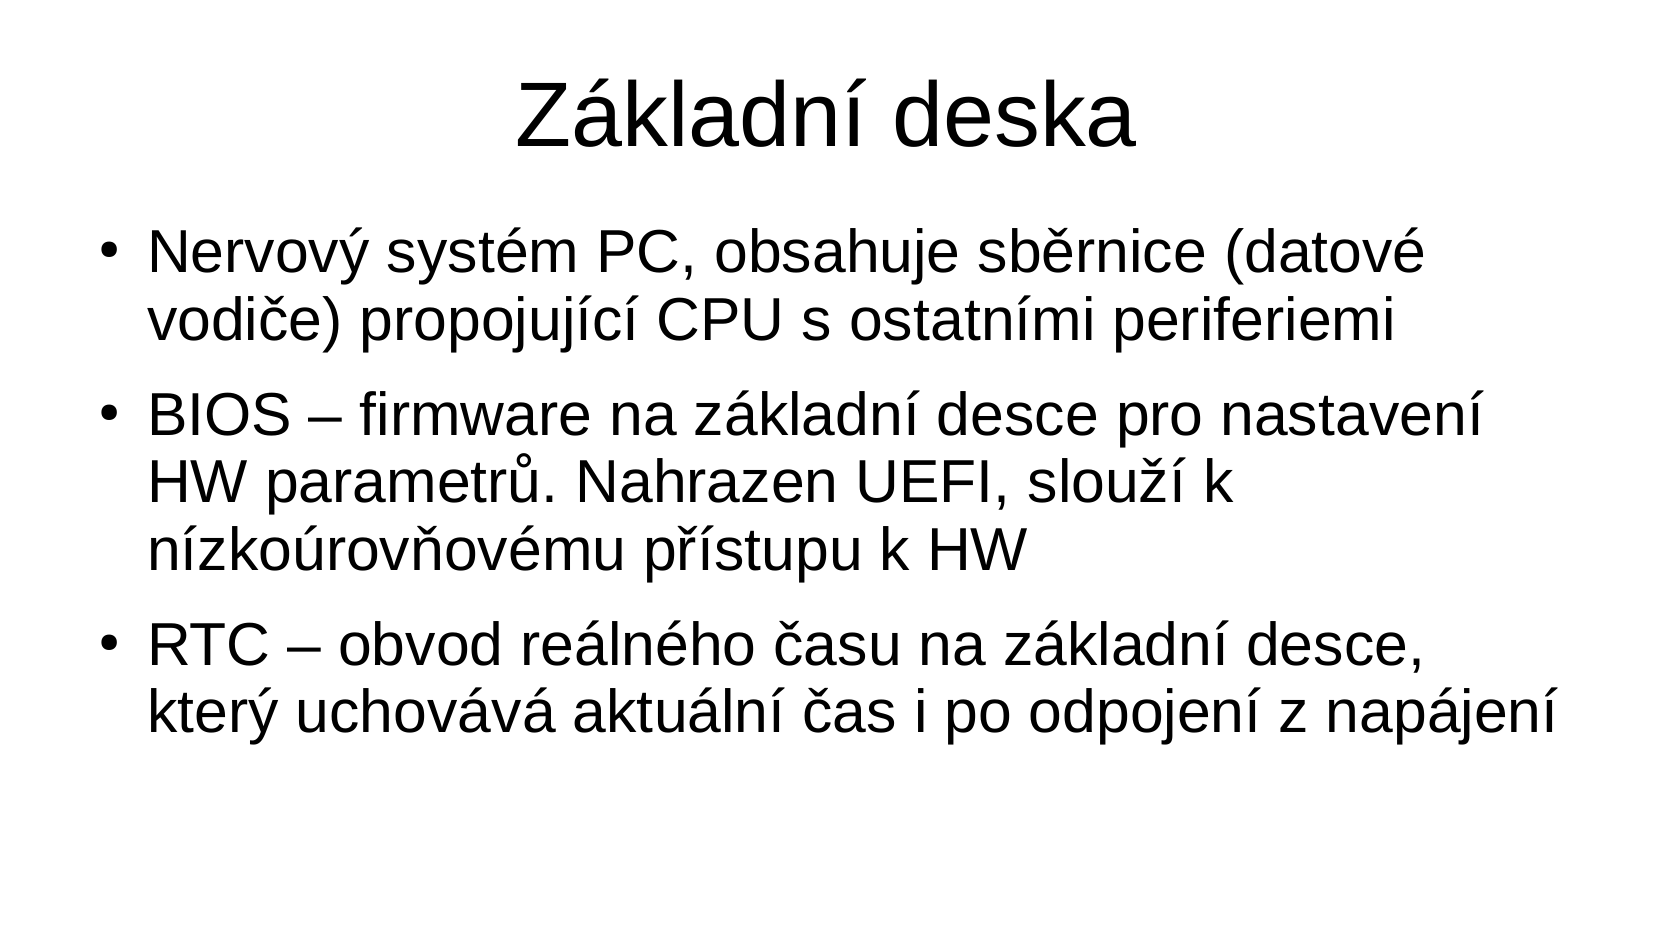

# Základní deska
Nervový systém PC, obsahuje sběrnice (datové vodiče) propojující CPU s ostatními periferiemi
BIOS – firmware na základní desce pro nastavení HW parametrů. Nahrazen UEFI, slouží k nízkoúrovňovému přístupu k HW
RTC – obvod reálného času na základní desce, který uchovává aktuální čas i po odpojení z napájení